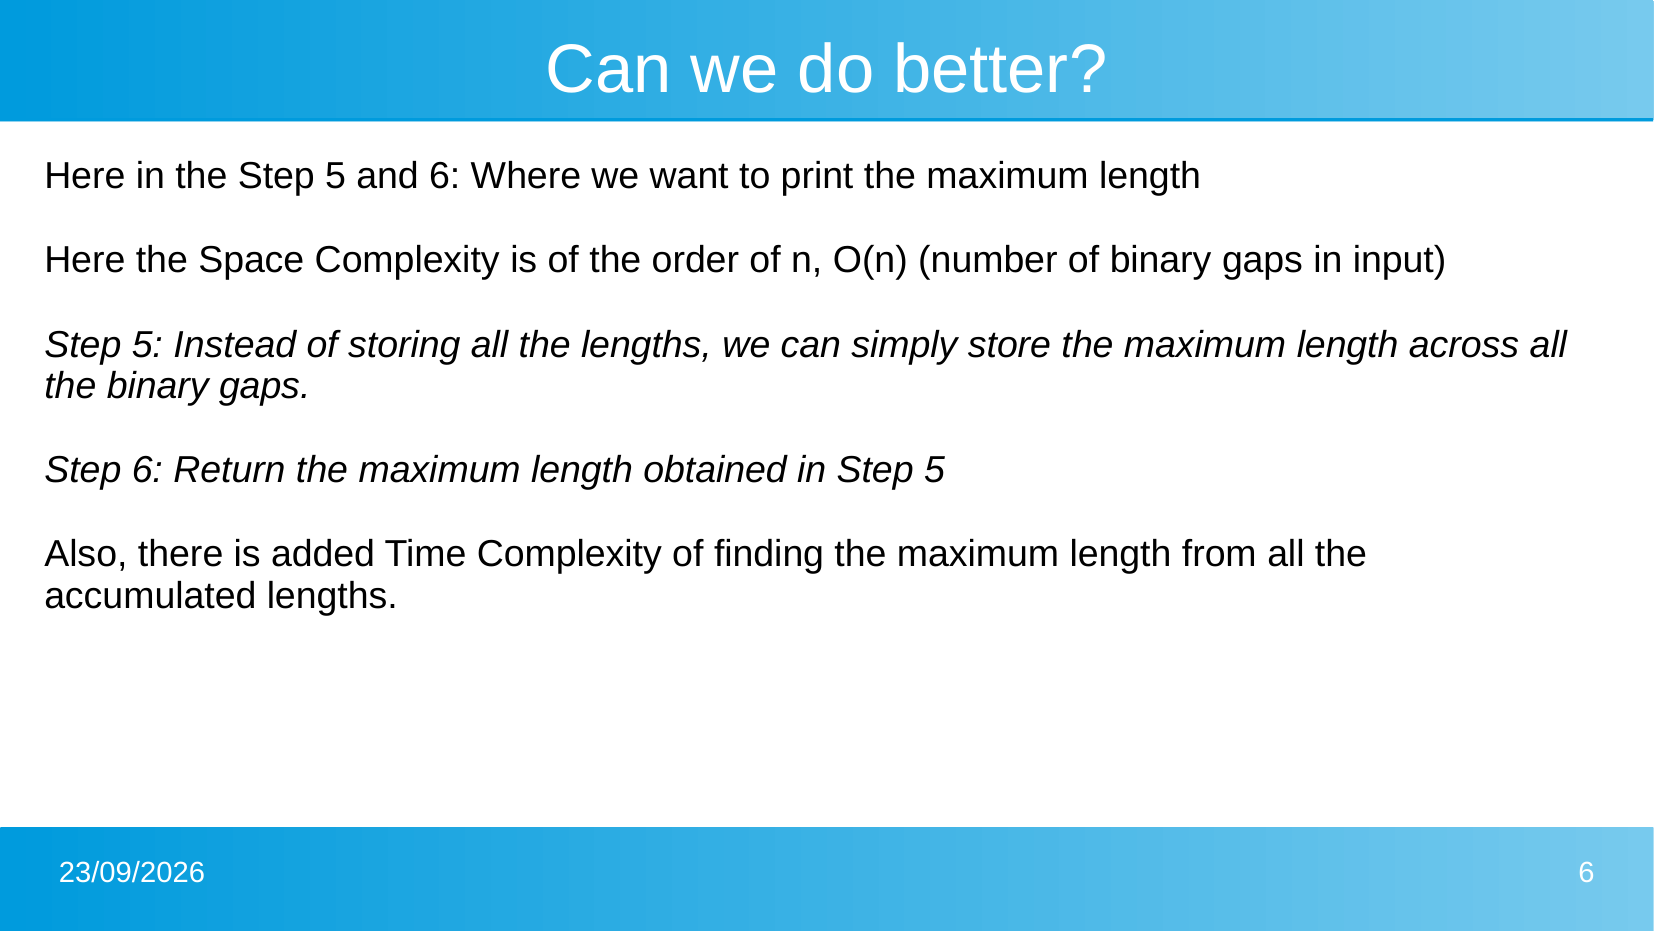

# Can we do better?
Here in the Step 5 and 6: Where we want to print the maximum length
Here the Space Complexity is of the order of n, O(n) (number of binary gaps in input)
Step 5: Instead of storing all the lengths, we can simply store the maximum length across all the binary gaps.
Step 6: Return the maximum length obtained in Step 5
Also, there is added Time Complexity of finding the maximum length from all the accumulated lengths.
6